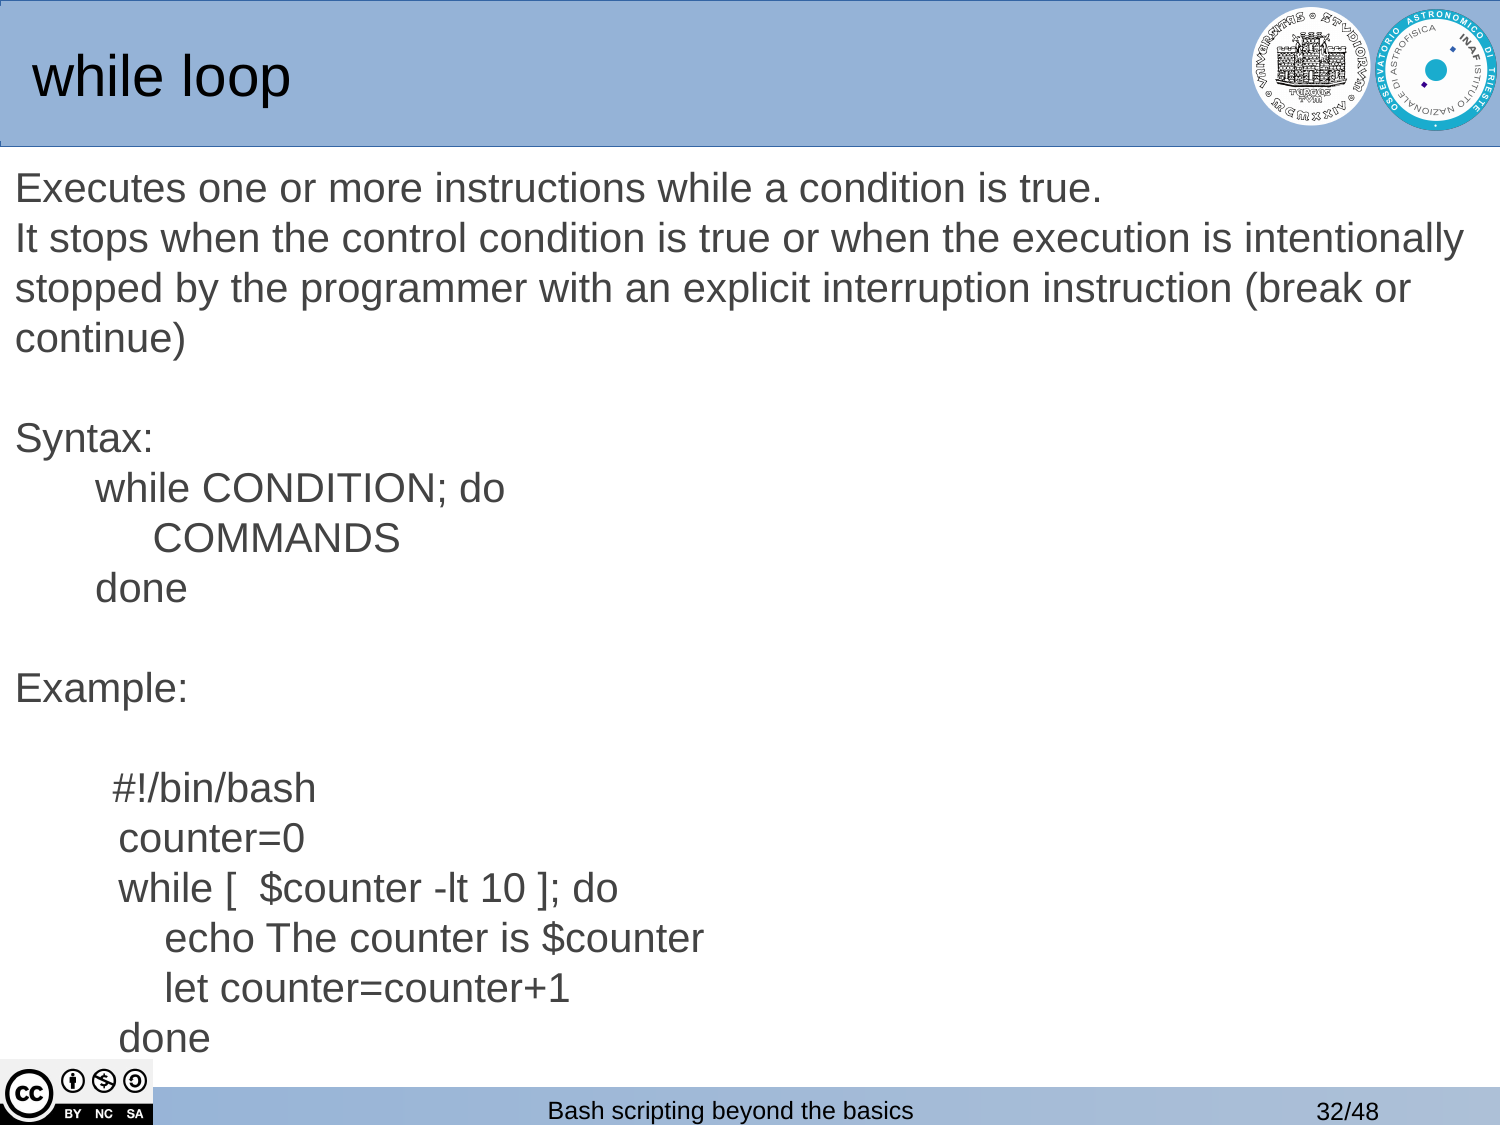

while loop
# Executes one or more instructions while a condition is true.
It stops when the control condition is true or when the execution is intentionally stopped by the programmer with an explicit interruption instruction (break or continue)
Syntax:
 while CONDITION; do
 COMMANDS
 done
Example:
 	 #!/bin/bash
 counter=0
 while [ $counter -lt 10 ]; do
 echo The counter is $counter
 let counter=counter+1
 done